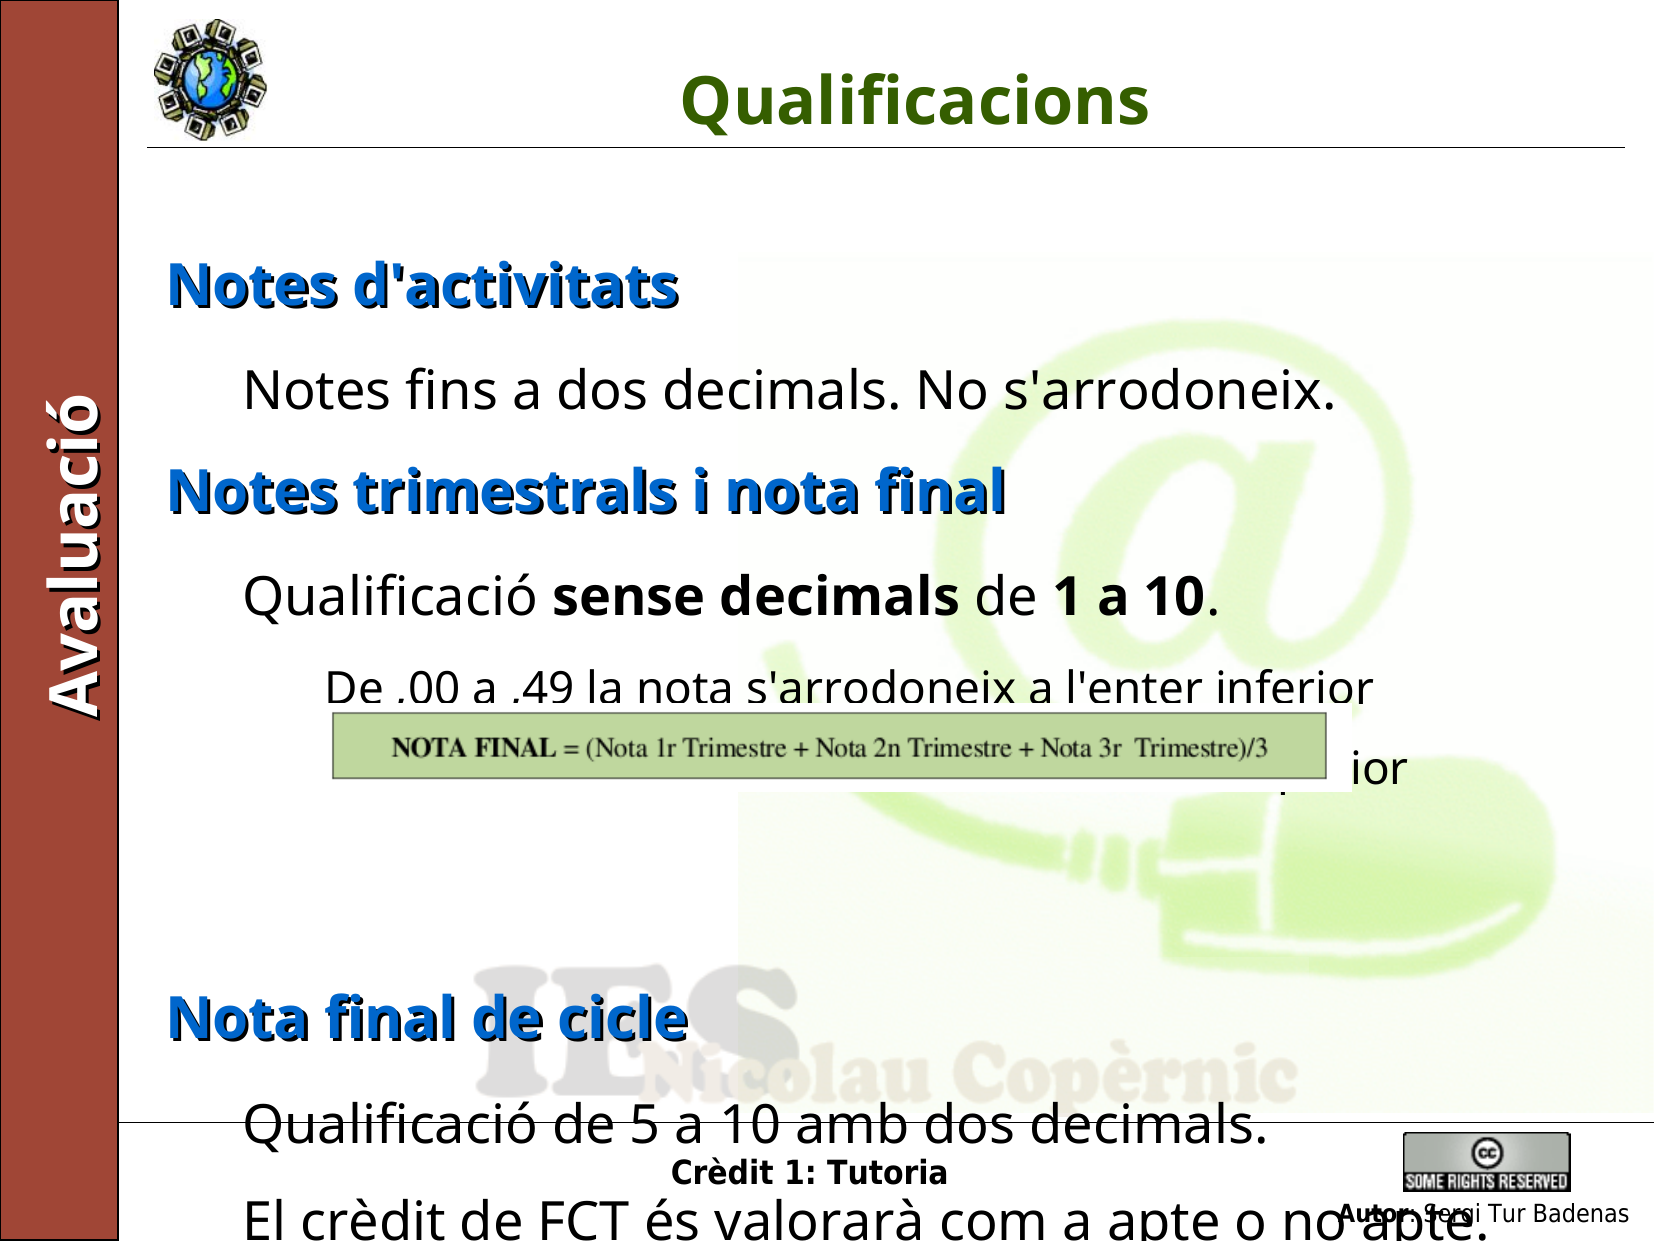

# Qualificacions
Notes d'activitats
Notes fins a dos decimals. No s'arrodoneix.
Notes trimestrals i nota final
Qualificació sense decimals de 1 a 10.
De ,00 a ,49 la nota s'arrodoneix a l'enter inferior
 De ,50 a ,99 la nota s'arrodoneix a l'enter superior
Nota final de cicle
Qualificació de 5 a 10 amb dos decimals.
El crèdit de FCT és valorarà com a apte o no apte.